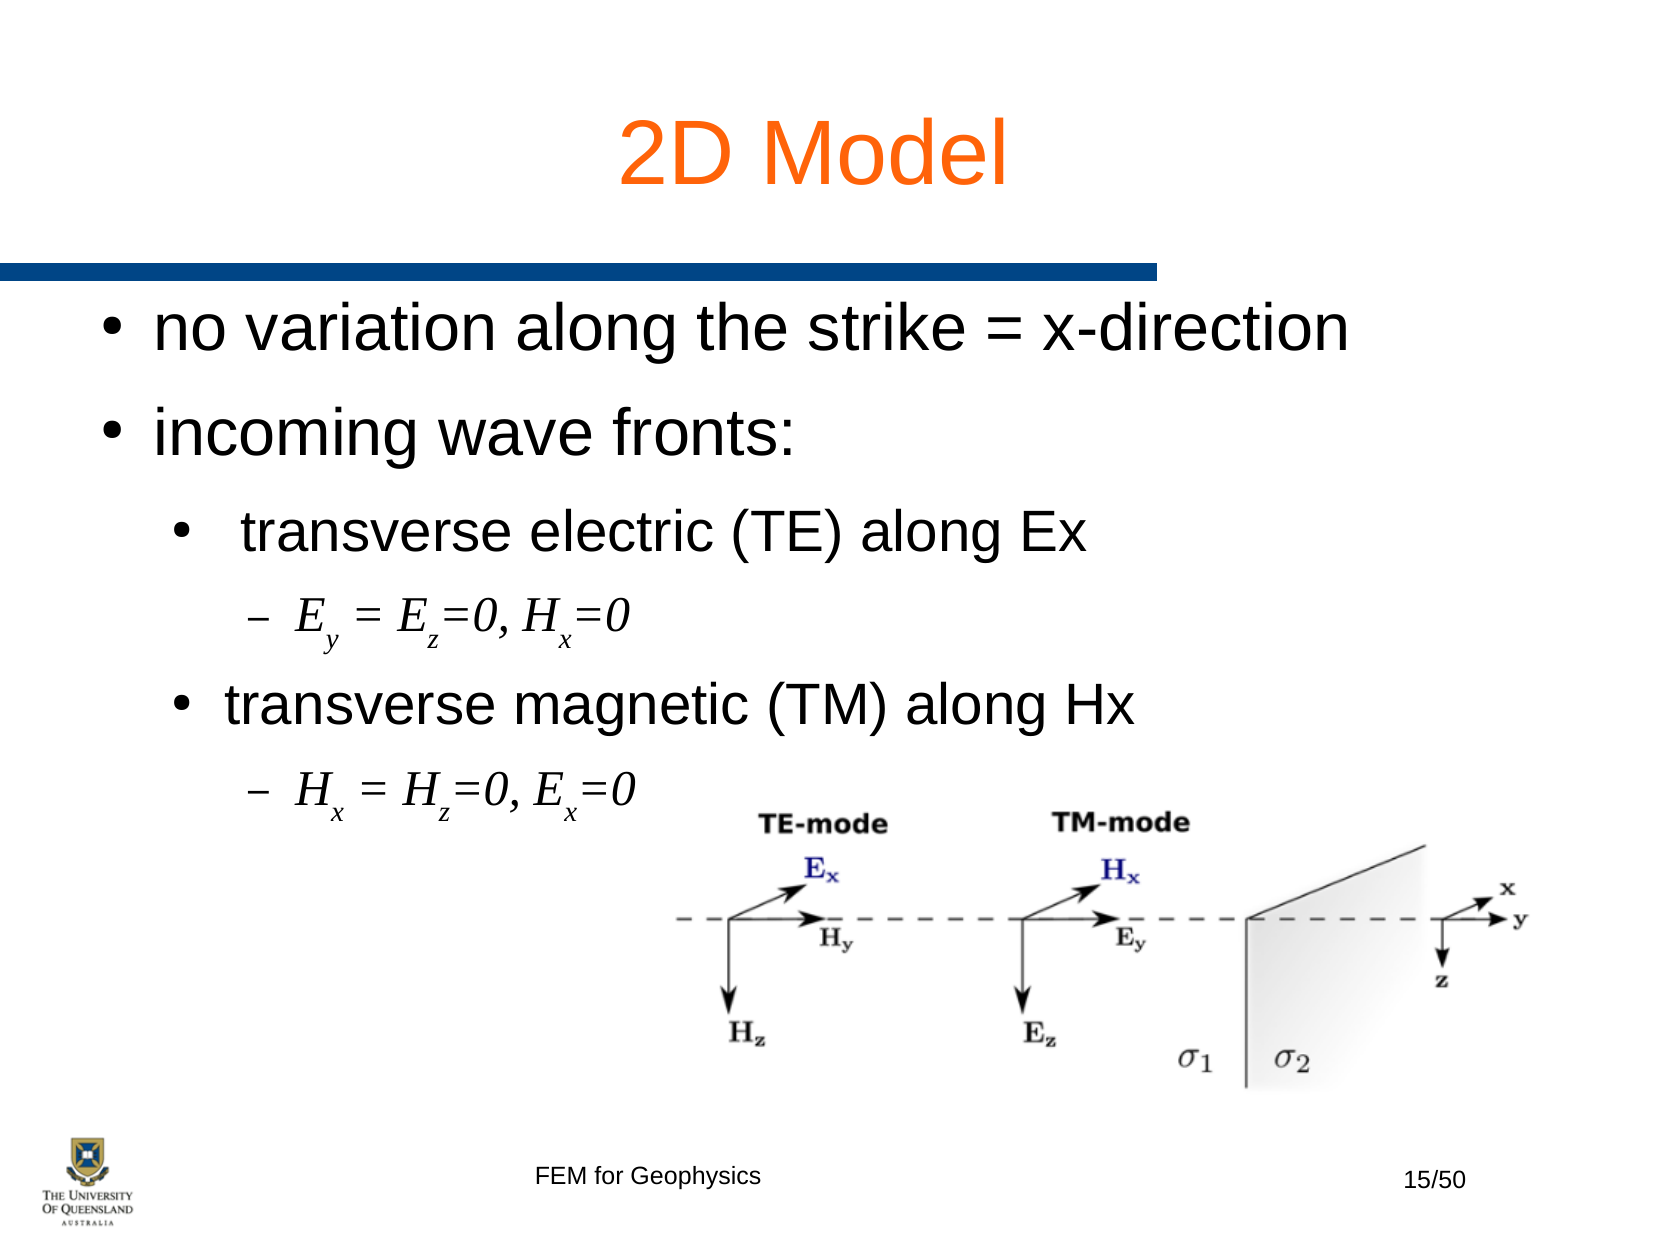

# 2D Model
no variation along the strike = x-direction
incoming wave fronts:
 transverse electric (TE) along Ex
Ey = Ez=0, Hx=0
transverse magnetic (TM) along Hx
Hx = Hz=0, Ex=0